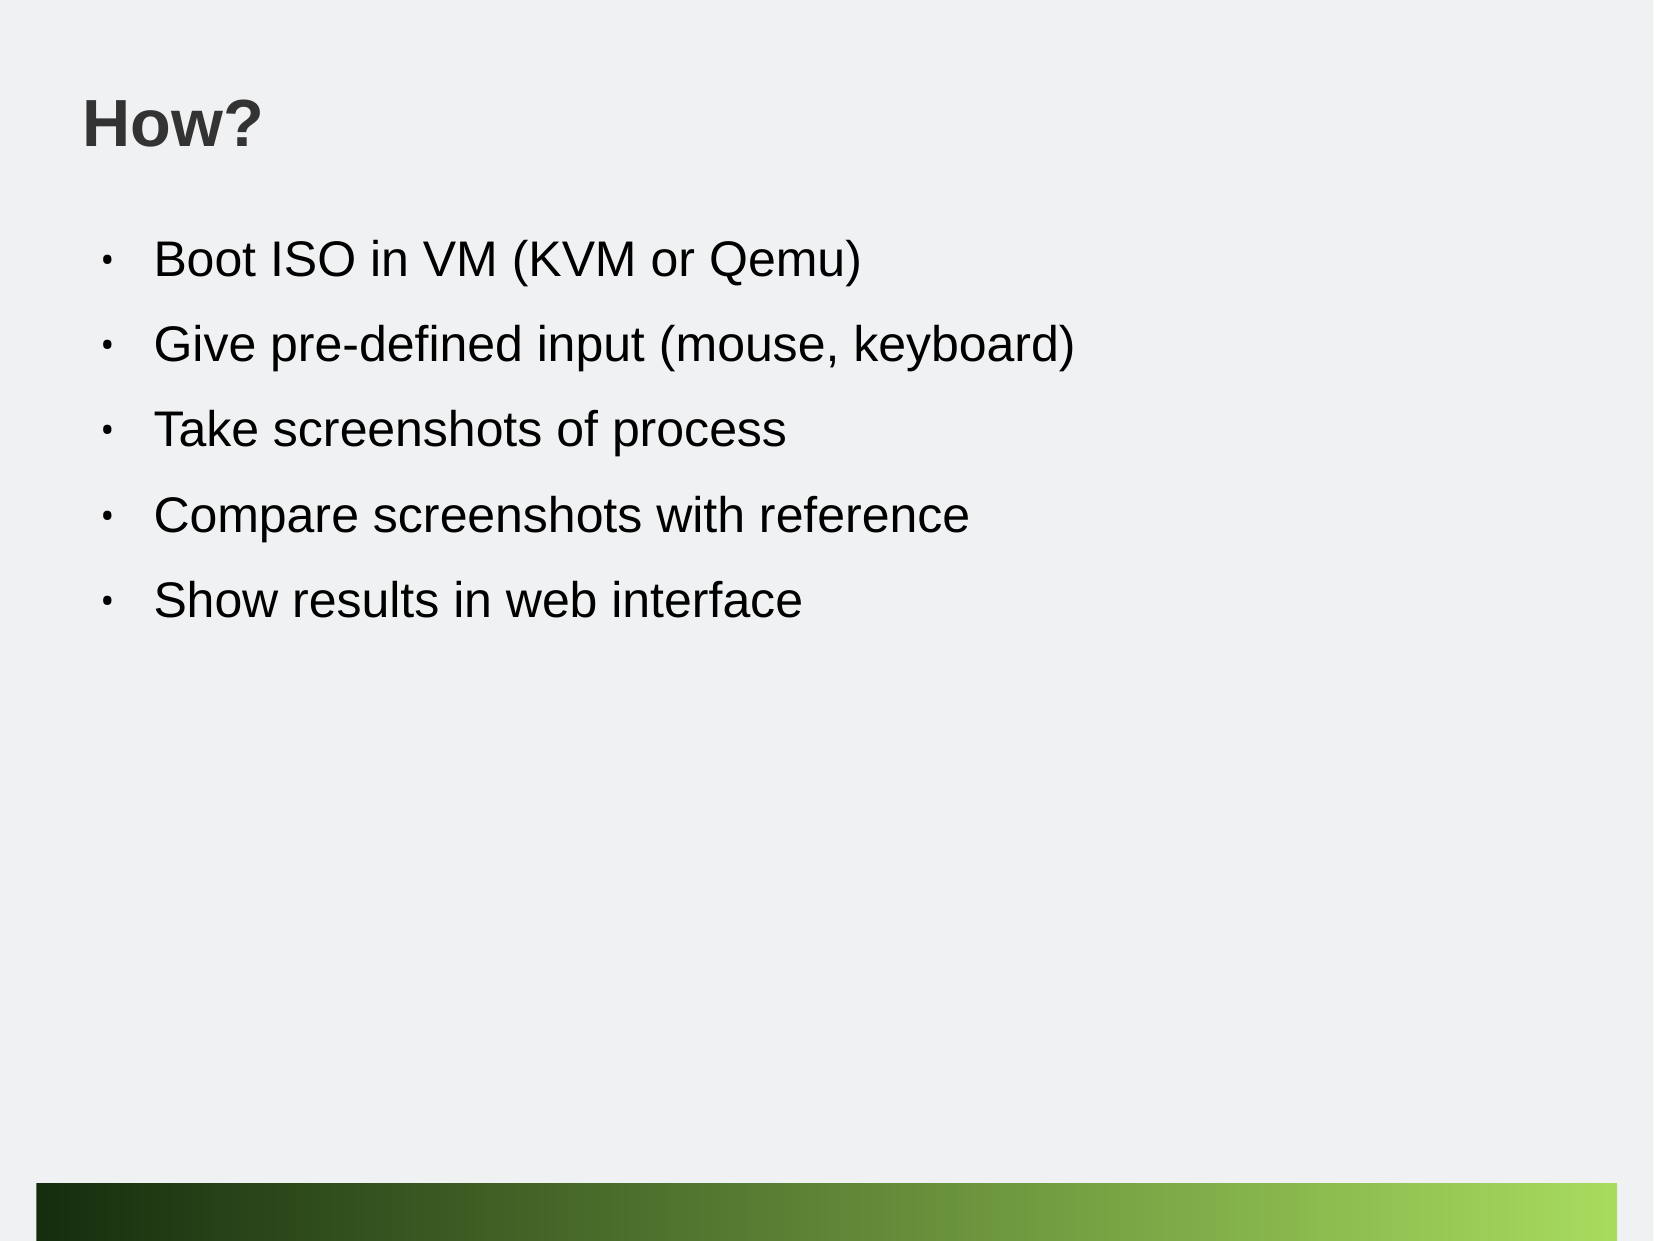

# How?
Boot ISO in VM (KVM or Qemu)
Give pre-defined input (mouse, keyboard)
Take screenshots of process
Compare screenshots with reference
Show results in web interface